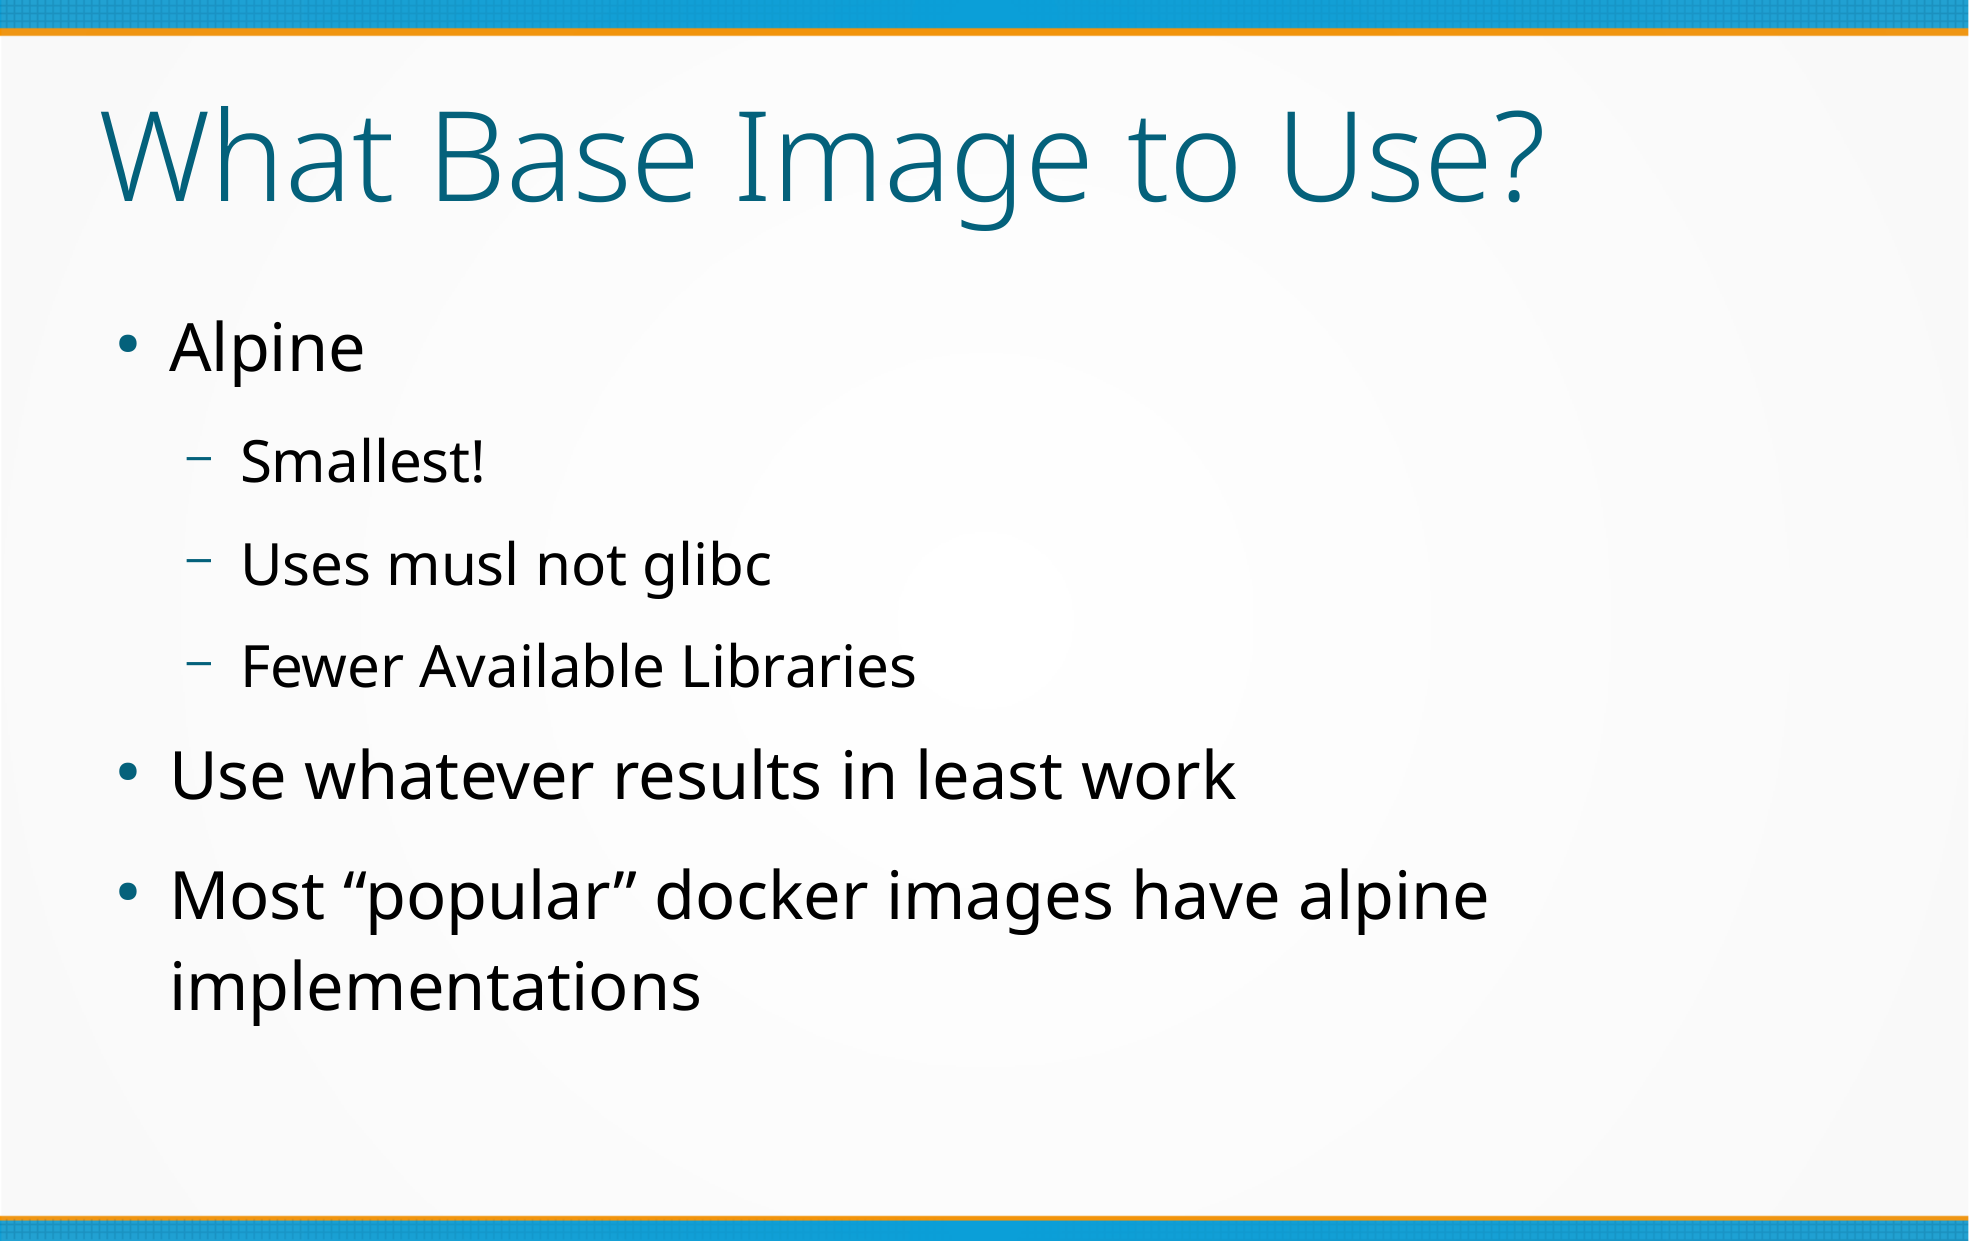

# What Base Image to Use?
Alpine
Smallest!
Uses musl not glibc
Fewer Available Libraries
Use whatever results in least work
Most “popular” docker images have alpine implementations